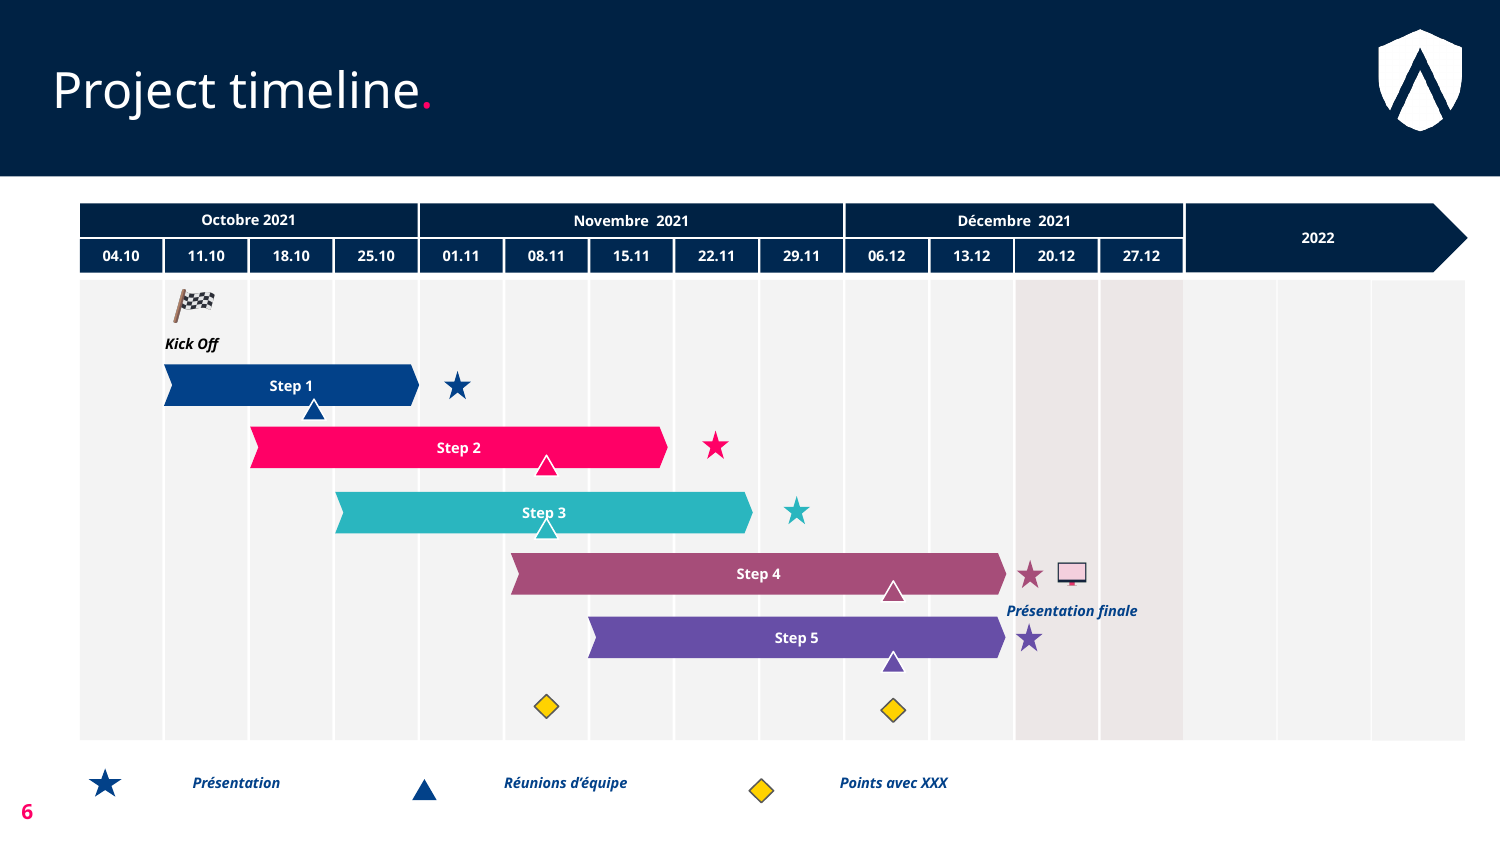

# Project timeline.
Octobre 2021
Novembre 2021
Décembre 2021
2022
20.12
27.12
04.10
11.10
18.10
25.10
01.11
08.11
15.11
22.11
29.11
06.12
13.12
Kick Off
Step 1
Step 2
Step 3
Step 4
Présentation finale
Step 5
Présentation
Réunions d’équipe
Points avec XXX